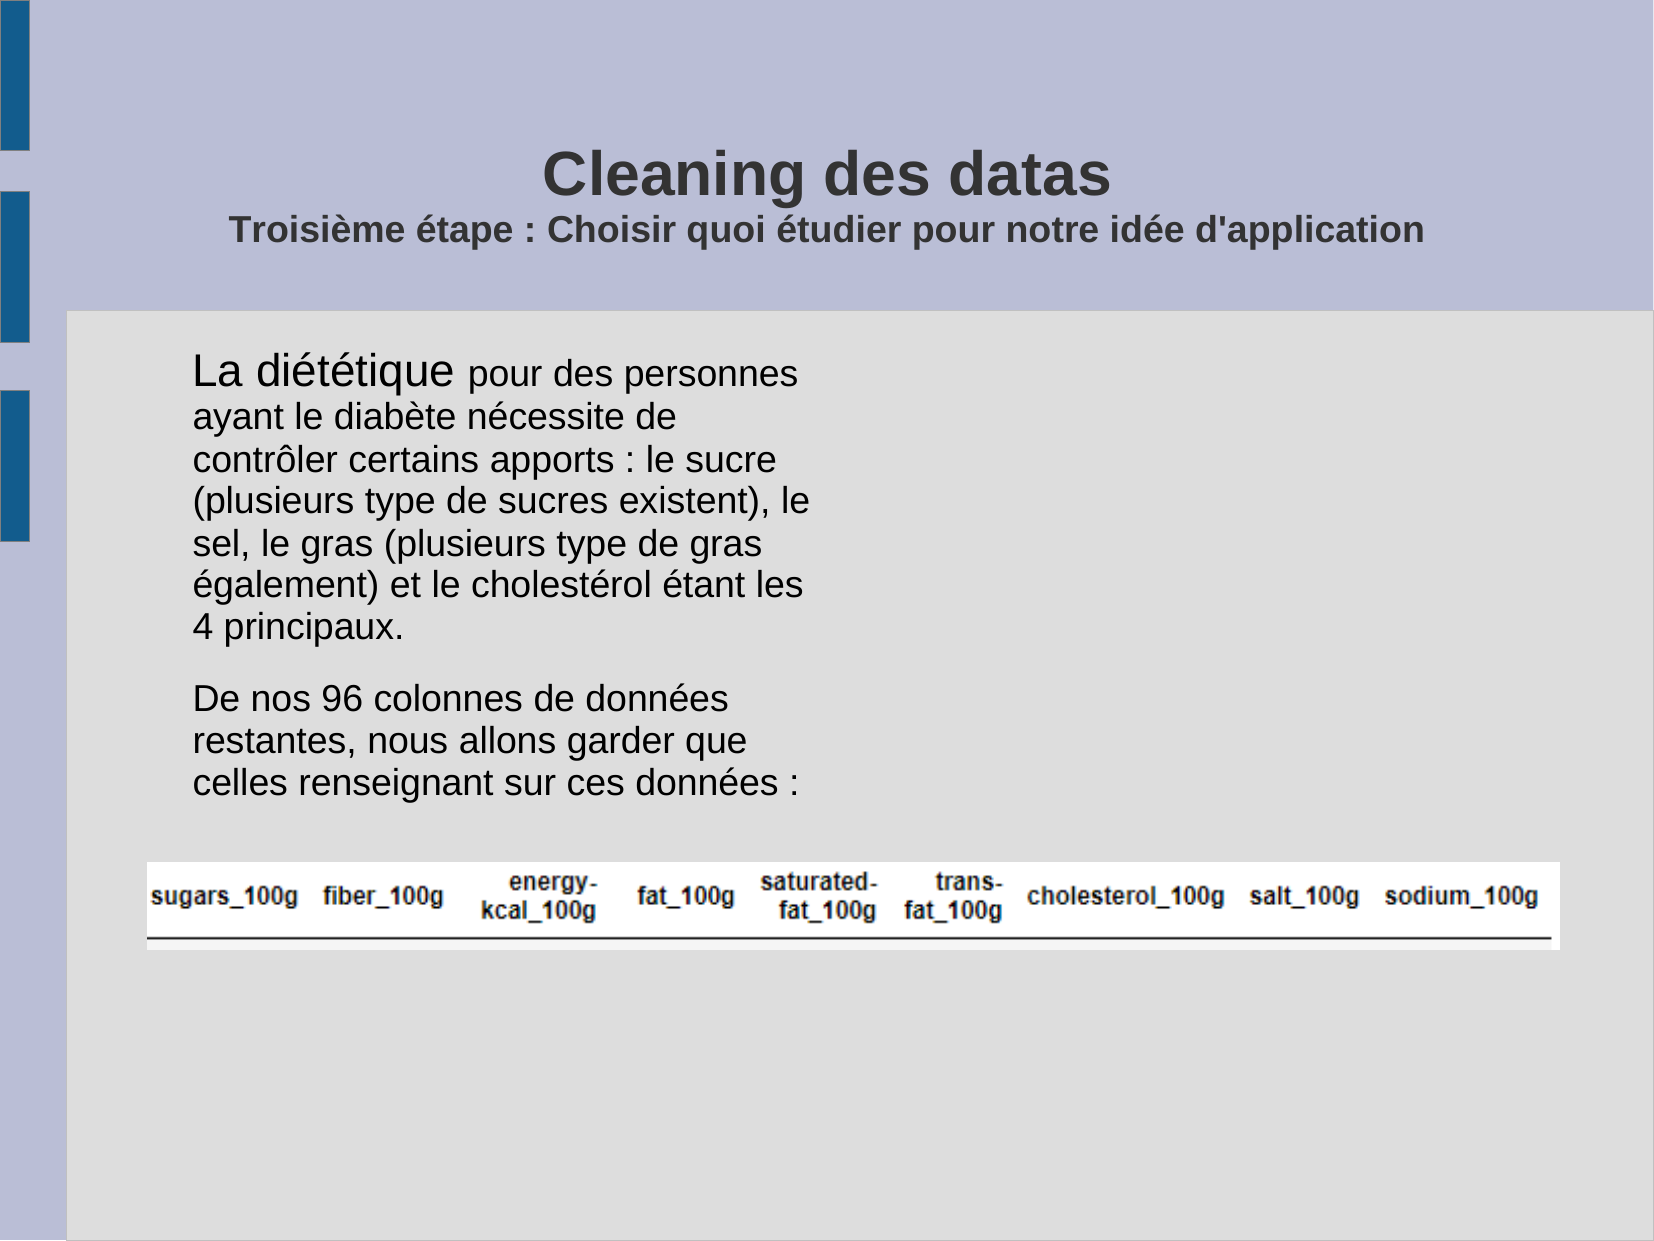

# Cleaning des datas Troisième étape : Choisir quoi étudier pour notre idée d'application
La diététique pour des personnes ayant le diabète nécessite de contrôler certains apports : le sucre (plusieurs type de sucres existent), le sel, le gras (plusieurs type de gras également) et le cholestérol étant les 4 principaux.
De nos 96 colonnes de données restantes, nous allons garder que celles renseignant sur ces données :